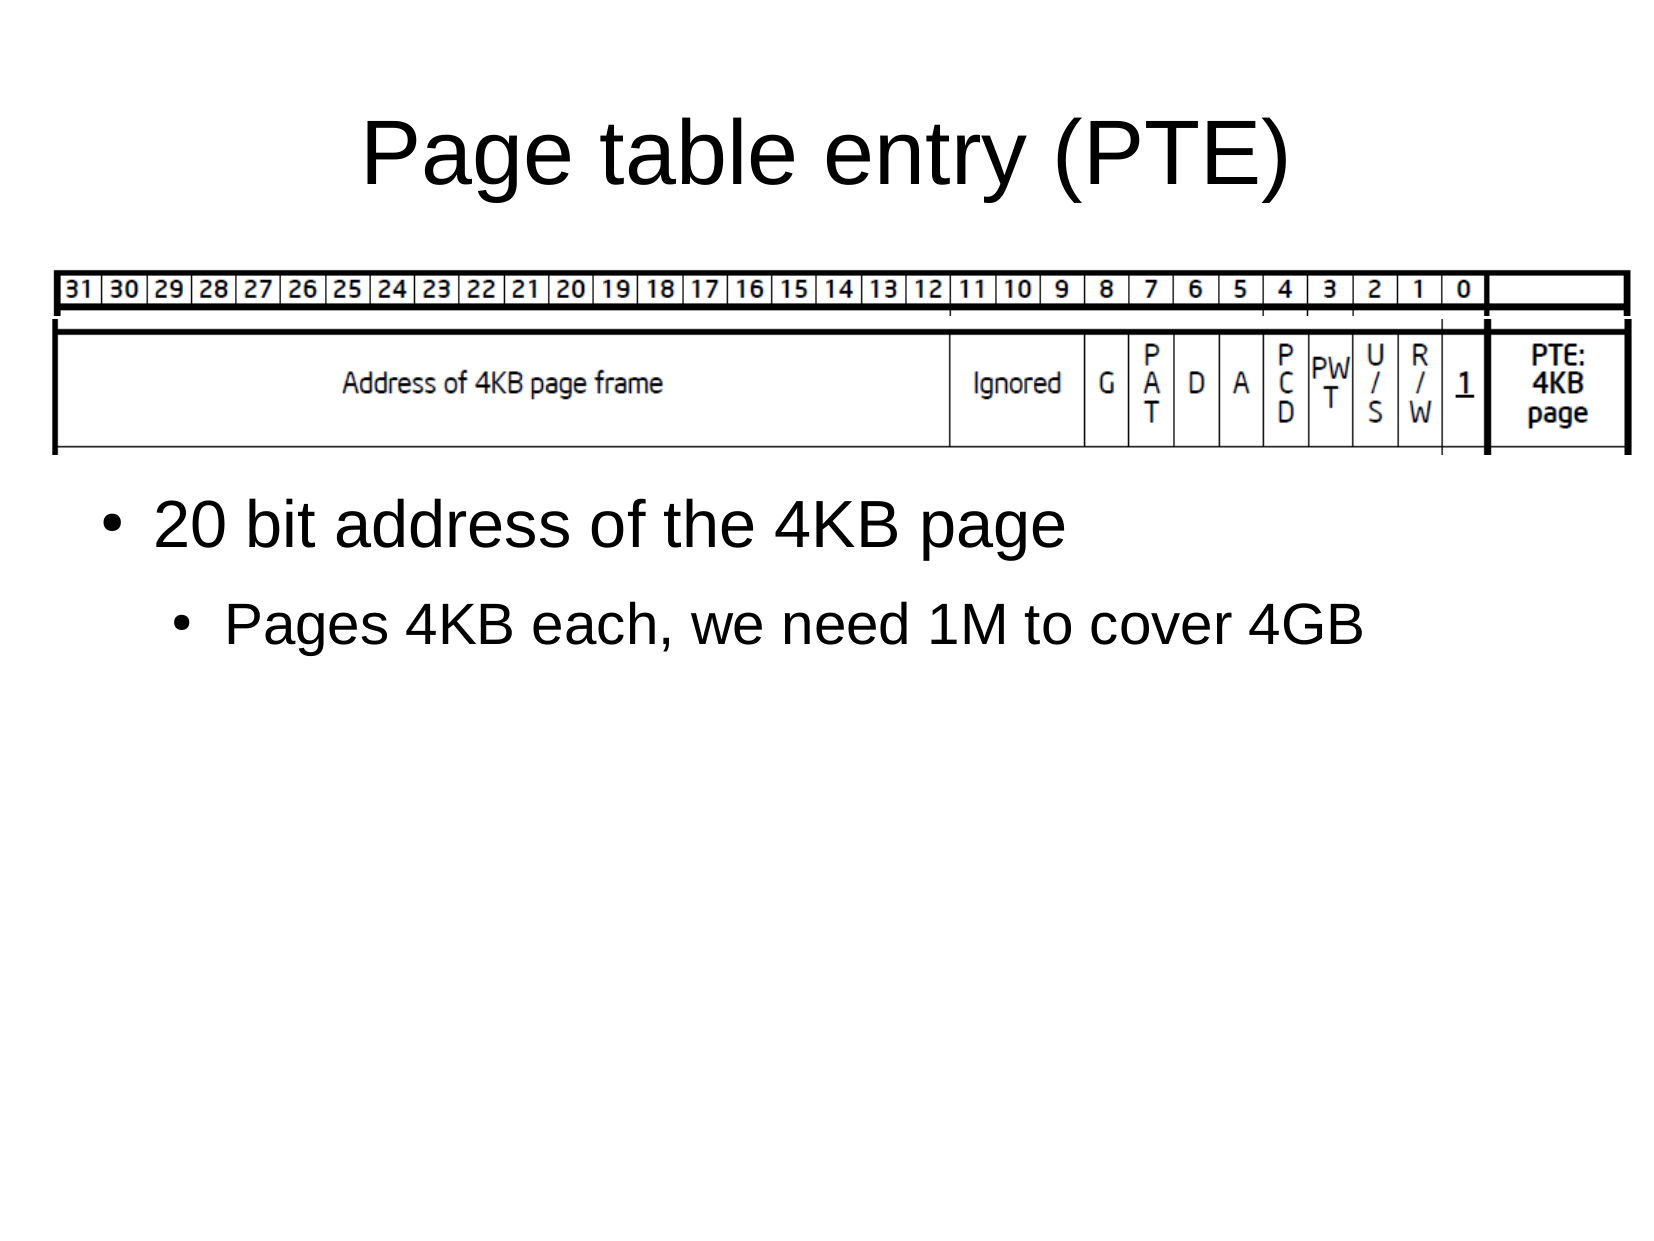

# Page table entry (PTE)
20 bit address of the 4KB page
Pages 4KB each, we need 1M to cover 4GB